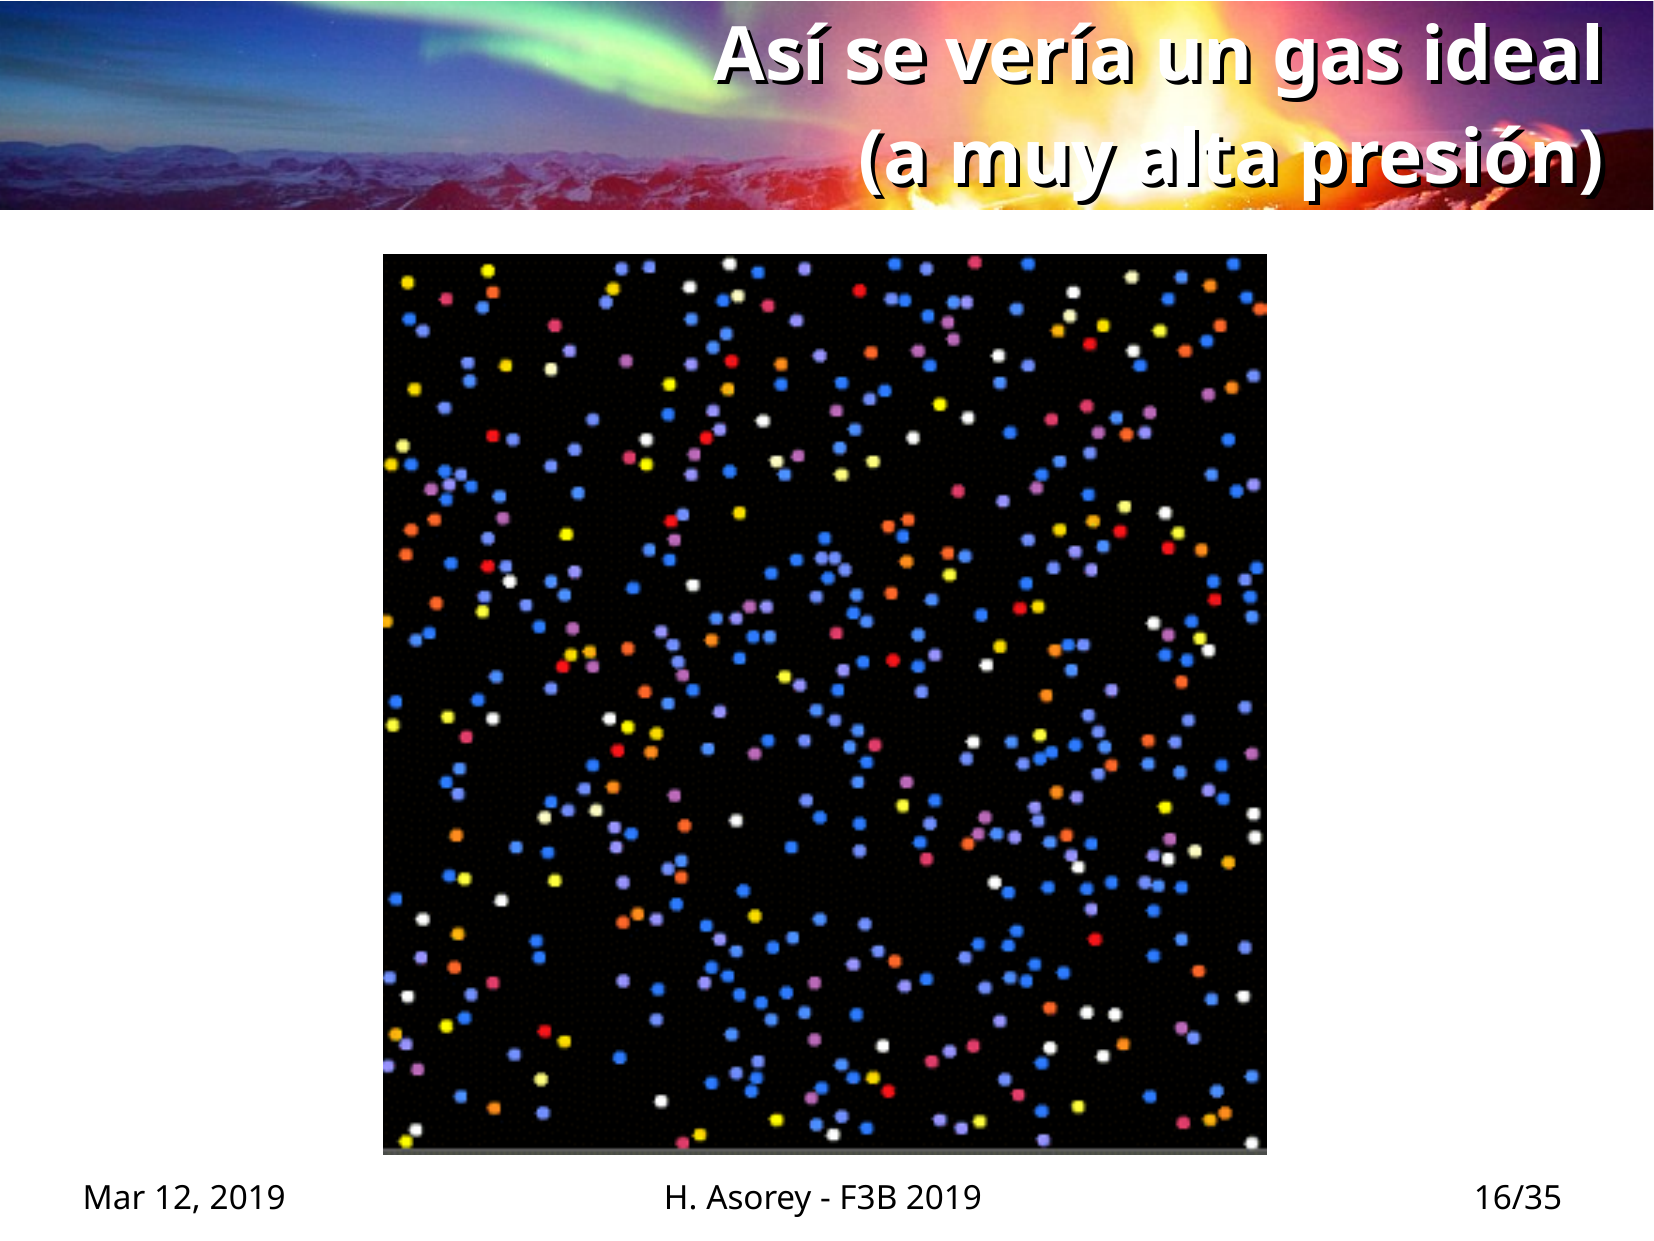

# Así se vería un gas ideal (a muy alta presión)
Mar 12, 2019
H. Asorey - F3B 2019
16